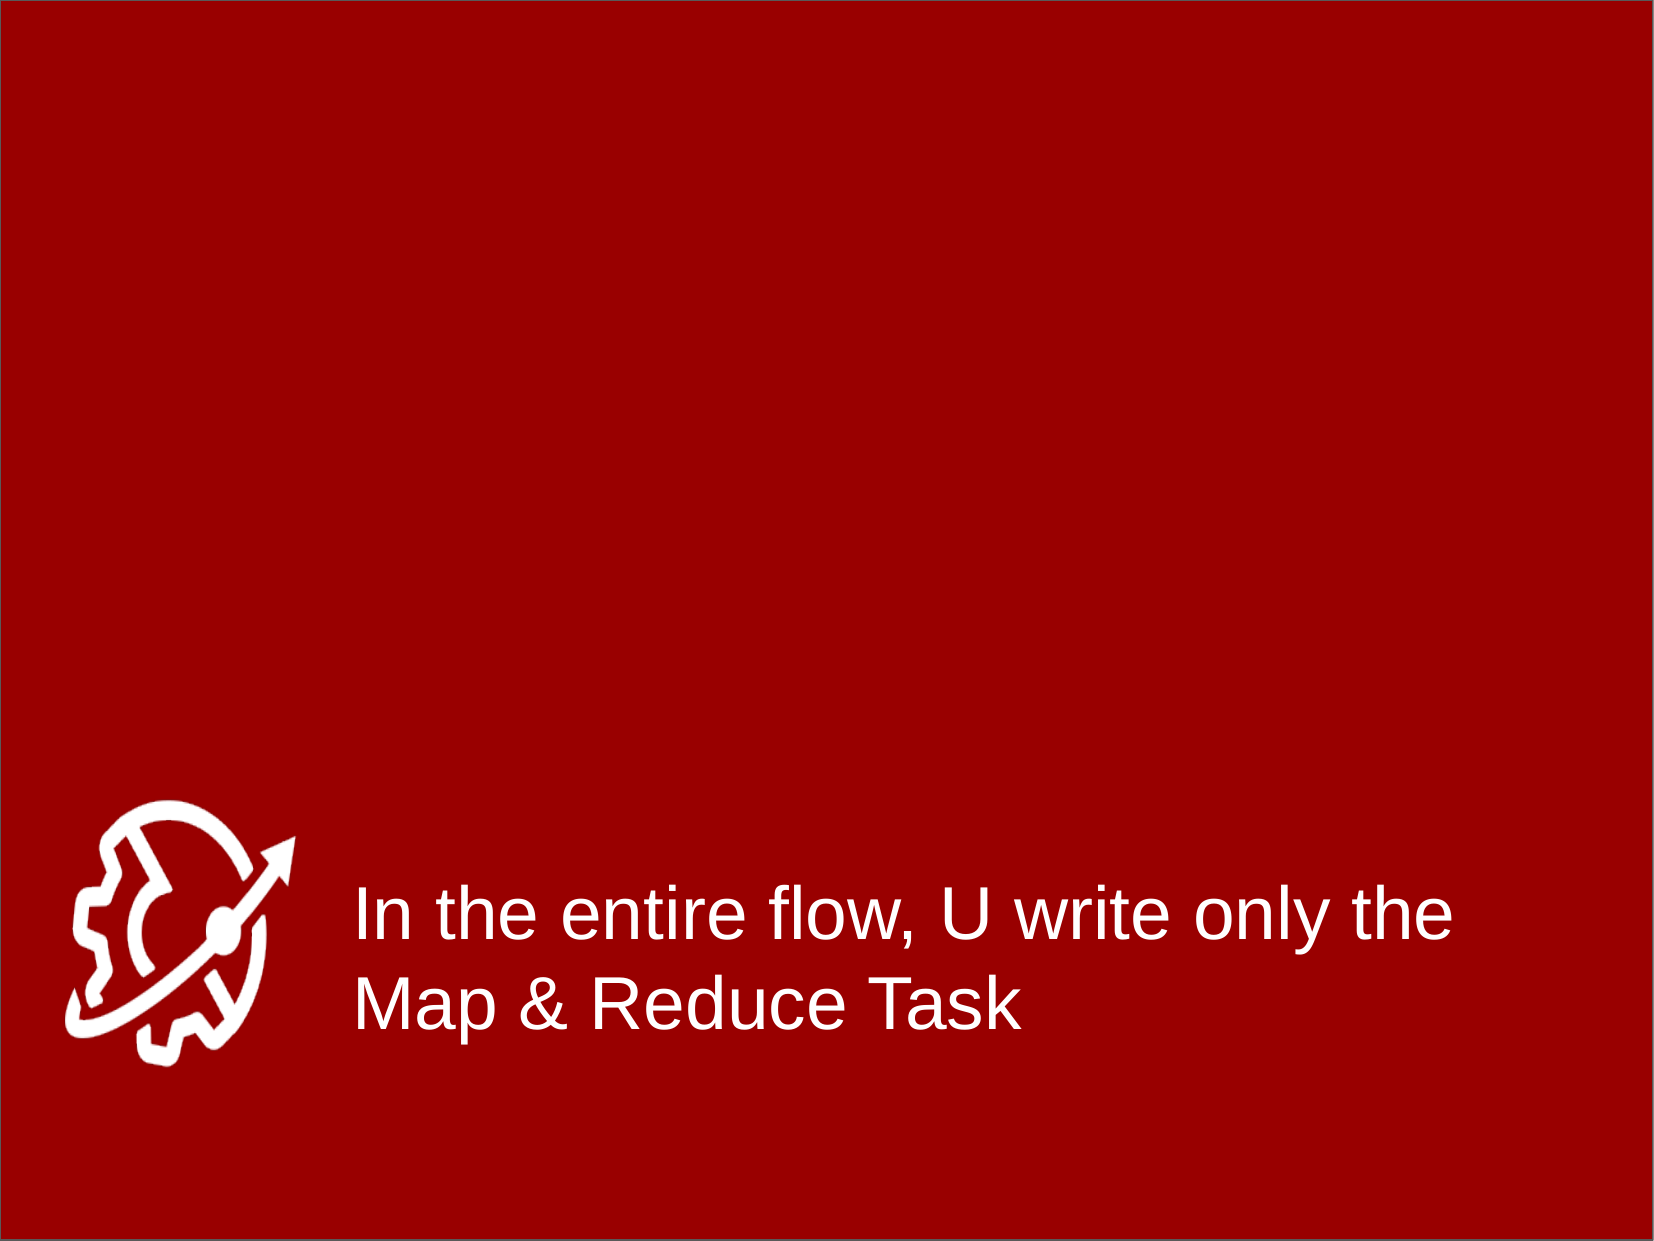

In the entire flow, U write only the
Map & Reduce Task